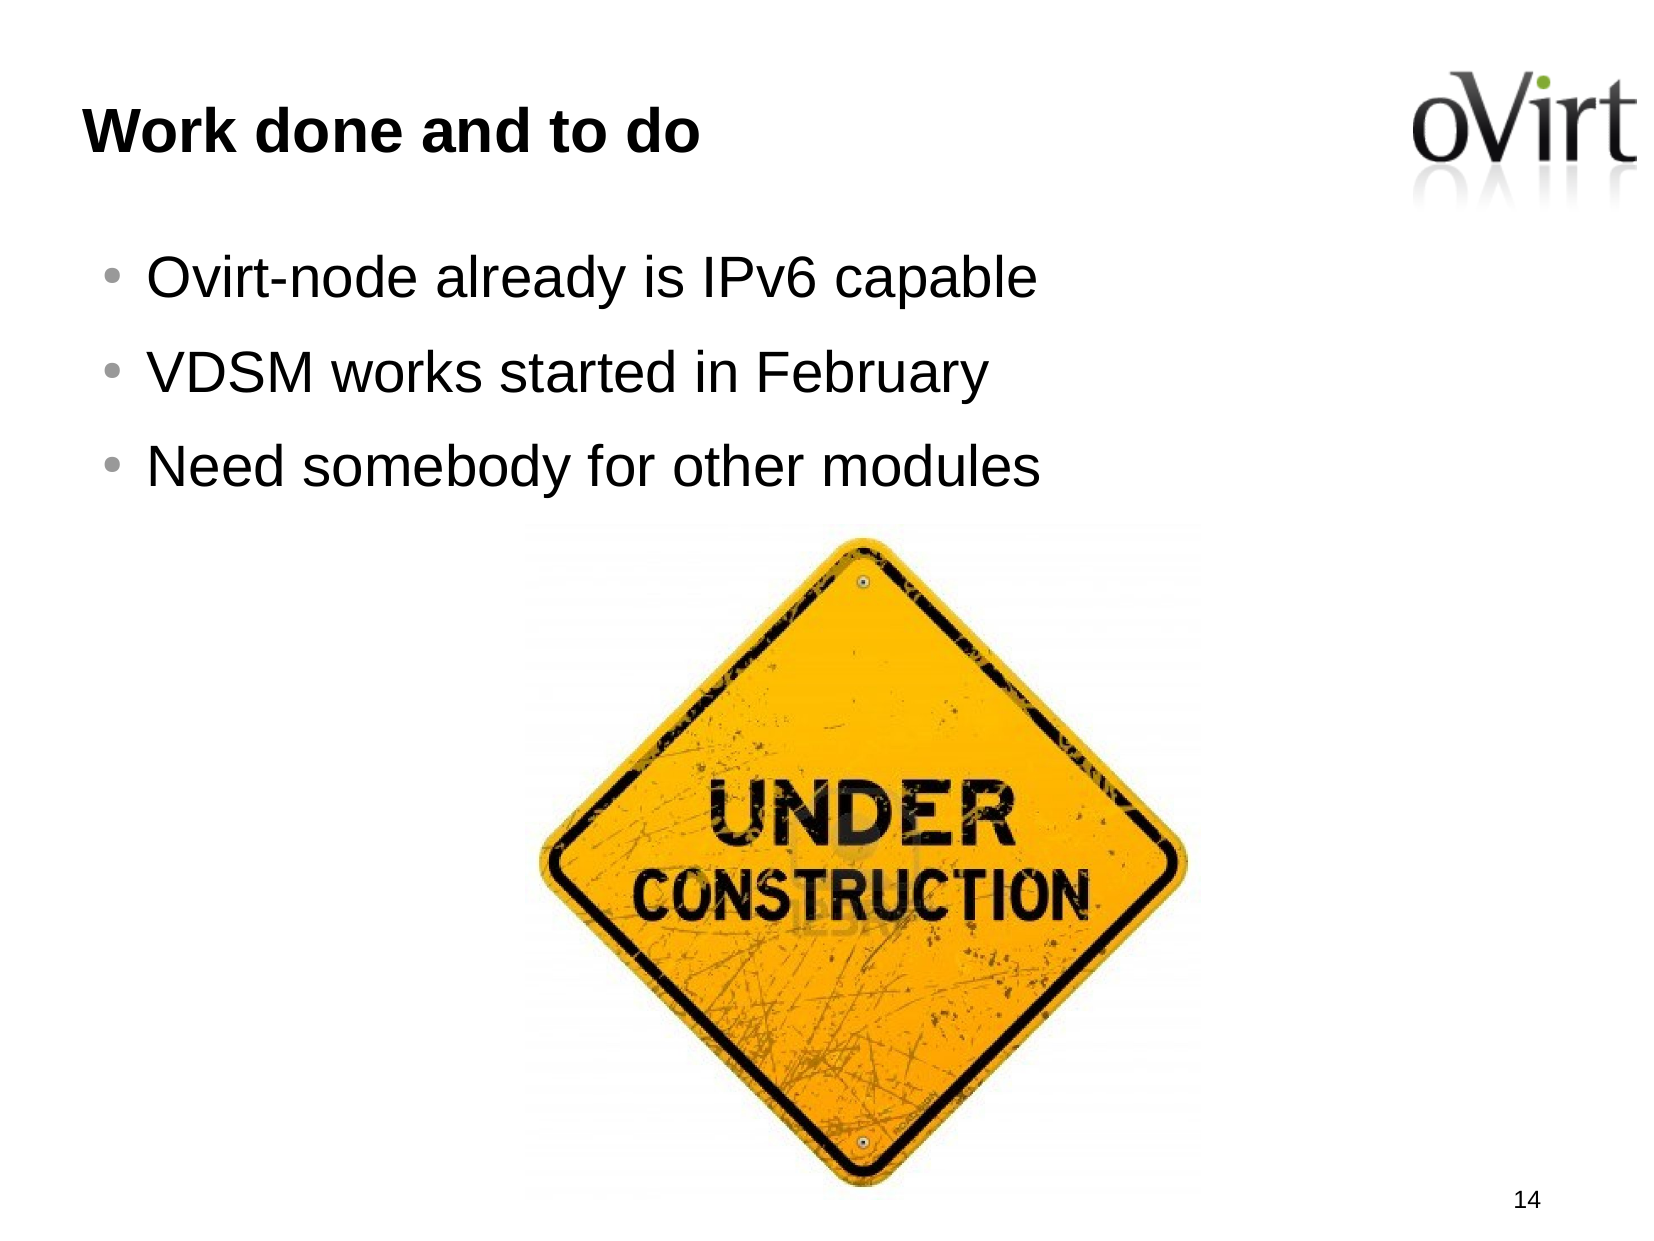

# Work done and to do
Ovirt-node already is IPv6 capable
VDSM works started in February
Need somebody for other modules